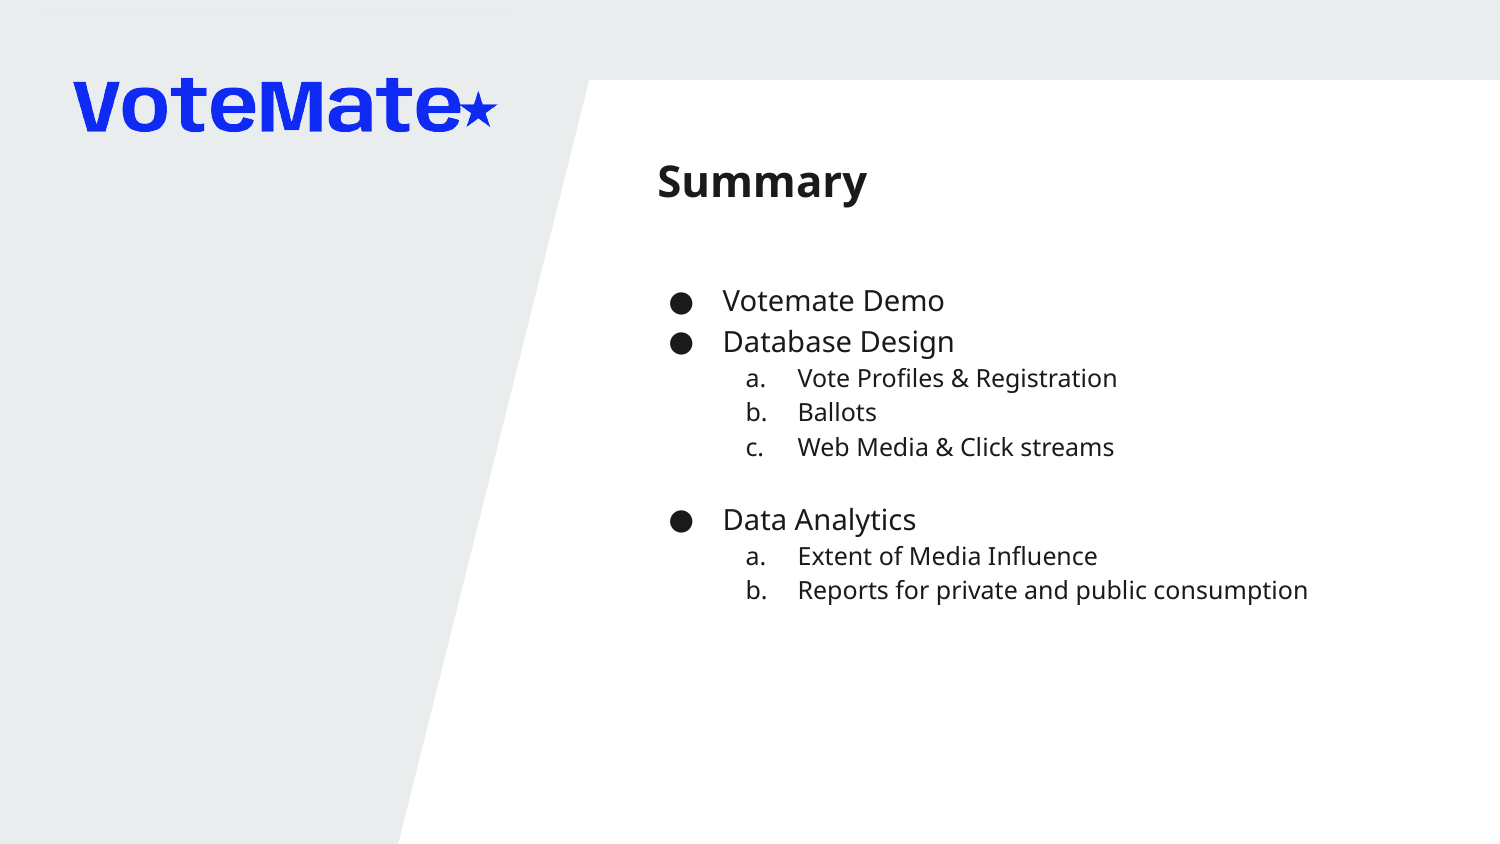

Summary
# Votemate Demo
Database Design
Vote Profiles & Registration
Ballots
Web Media & Click streams
Data Analytics
Extent of Media Influence
Reports for private and public consumption